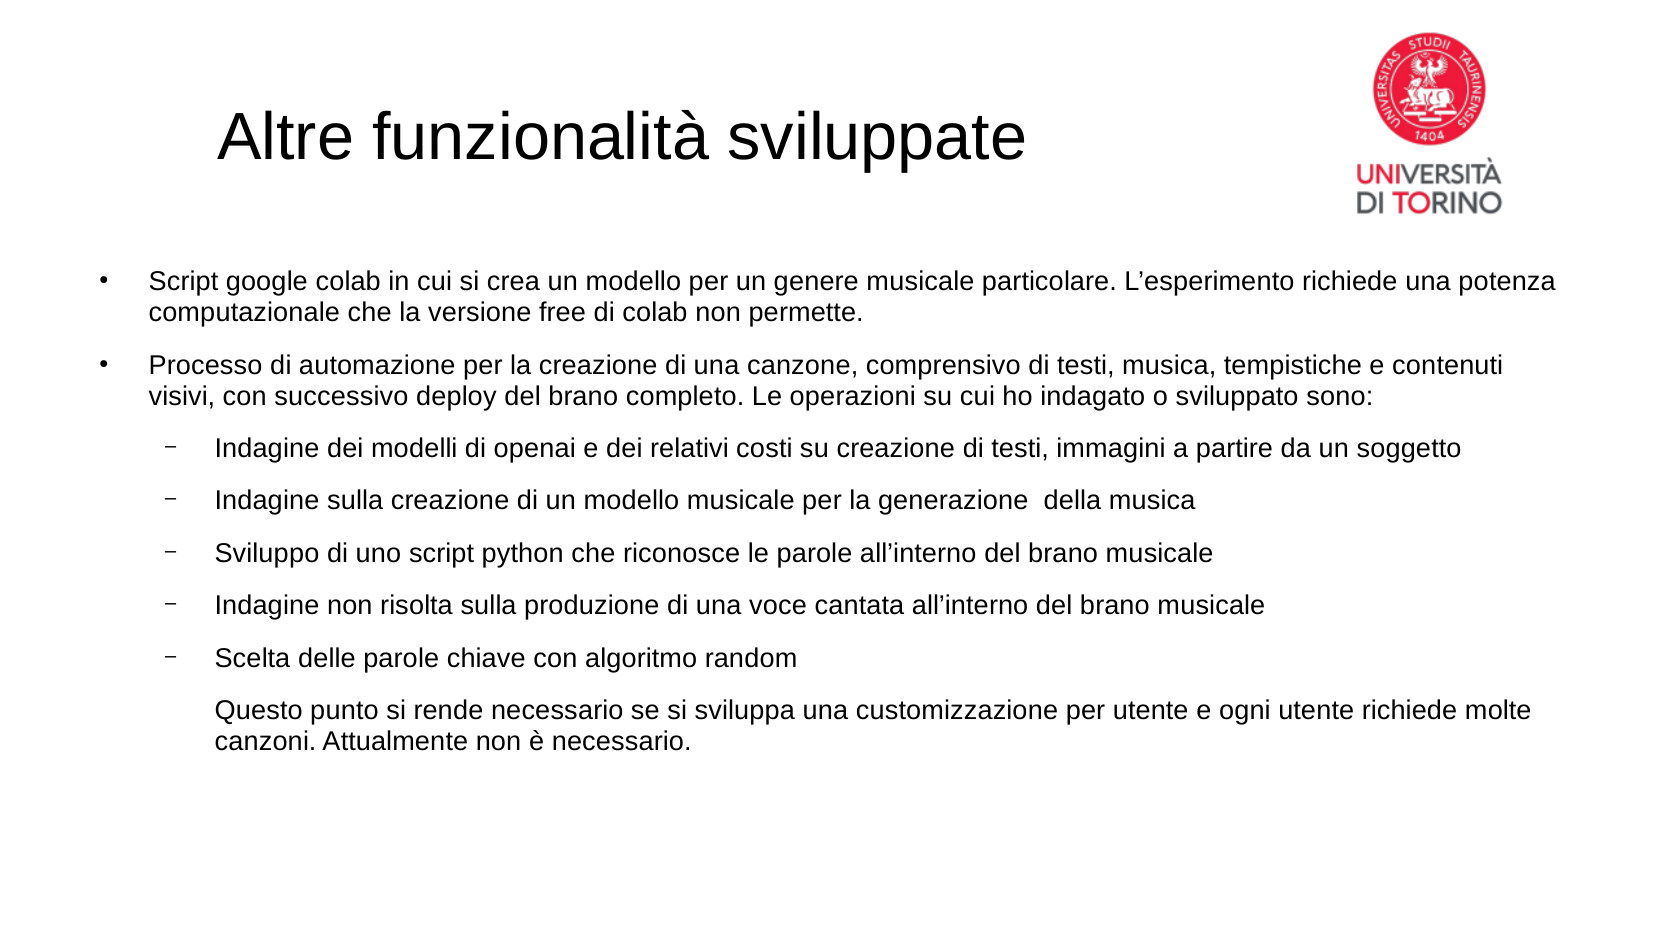

# Altre funzionalità sviluppate
Script google colab in cui si crea un modello per un genere musicale particolare. L’esperimento richiede una potenza computazionale che la versione free di colab non permette.
Processo di automazione per la creazione di una canzone, comprensivo di testi, musica, tempistiche e contenuti visivi, con successivo deploy del brano completo. Le operazioni su cui ho indagato o sviluppato sono:
Indagine dei modelli di openai e dei relativi costi su creazione di testi, immagini a partire da un soggetto
Indagine sulla creazione di un modello musicale per la generazione della musica
Sviluppo di uno script python che riconosce le parole all’interno del brano musicale
Indagine non risolta sulla produzione di una voce cantata all’interno del brano musicale
Scelta delle parole chiave con algoritmo random
Questo punto si rende necessario se si sviluppa una customizzazione per utente e ogni utente richiede molte canzoni. Attualmente non è necessario.